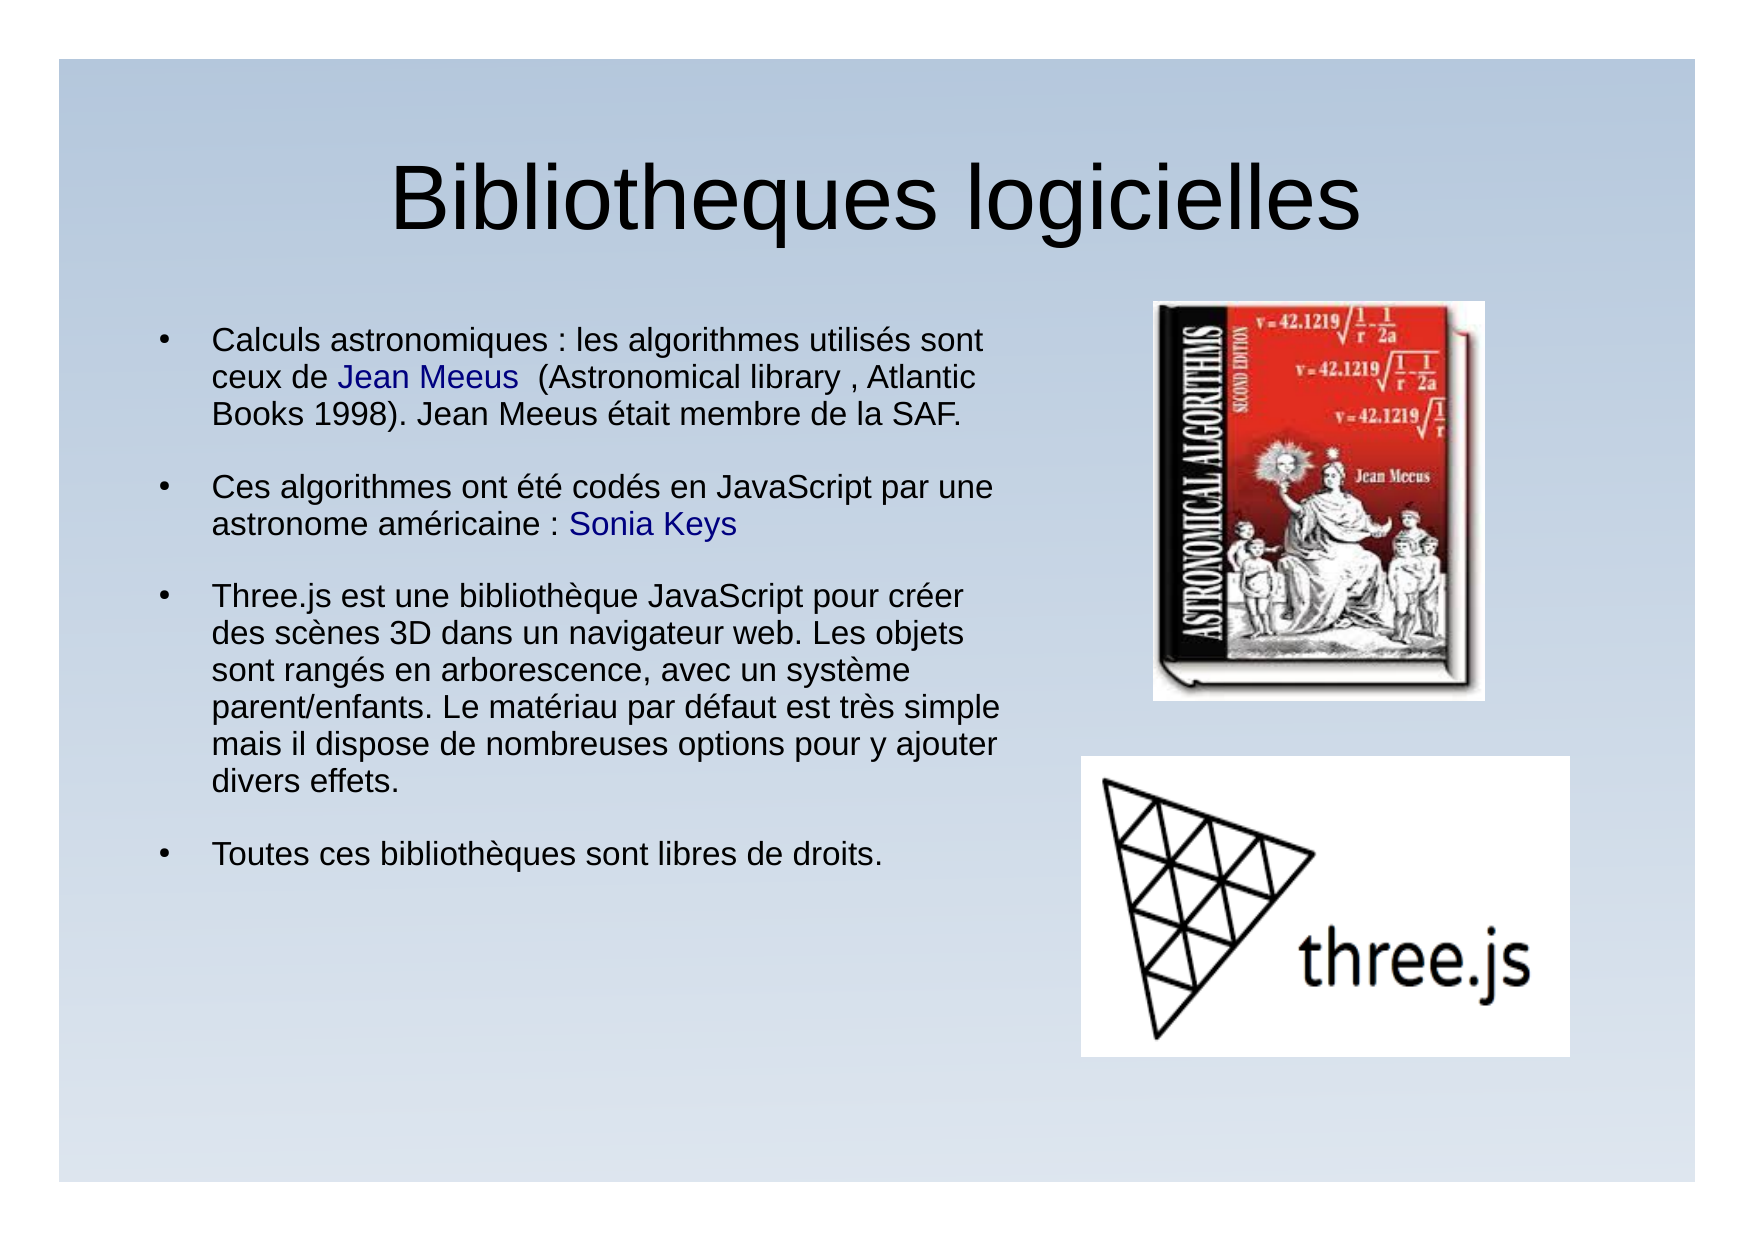

# Bibliotheques logicielles
Calculs astronomiques : les algorithmes utilisés sont ceux de Jean Meeus  (Astronomical library , Atlantic Books 1998). Jean Meeus était membre de la SAF.
Ces algorithmes ont été codés en JavaScript par une astronome américaine : Sonia Keys
Three.js est une bibliothèque JavaScript pour créer des scènes 3D dans un navigateur web. Les objets sont rangés en arborescence, avec un système parent/enfants. Le matériau par défaut est très simple mais il dispose de nombreuses options pour y ajouter divers effets.
Toutes ces bibliothèques sont libres de droits.